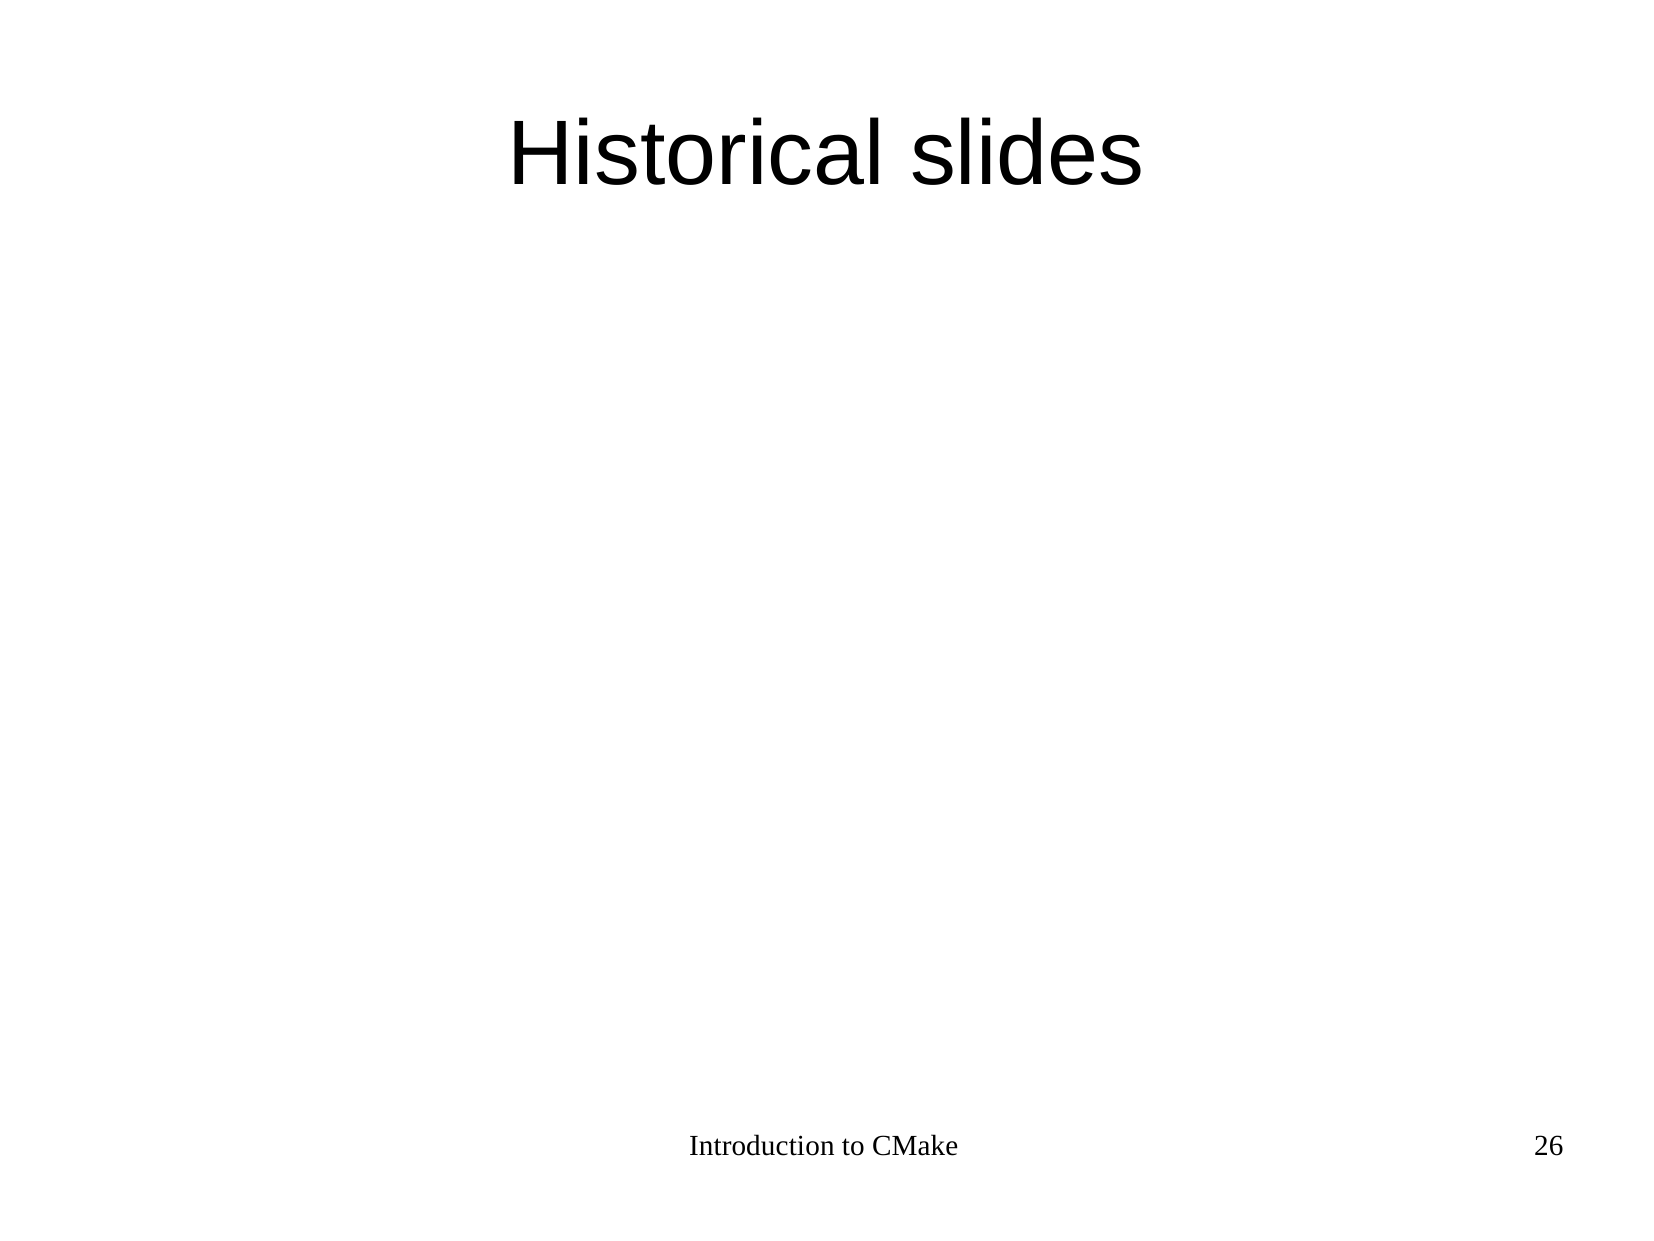

# Historical slides
Introduction to CMake
26